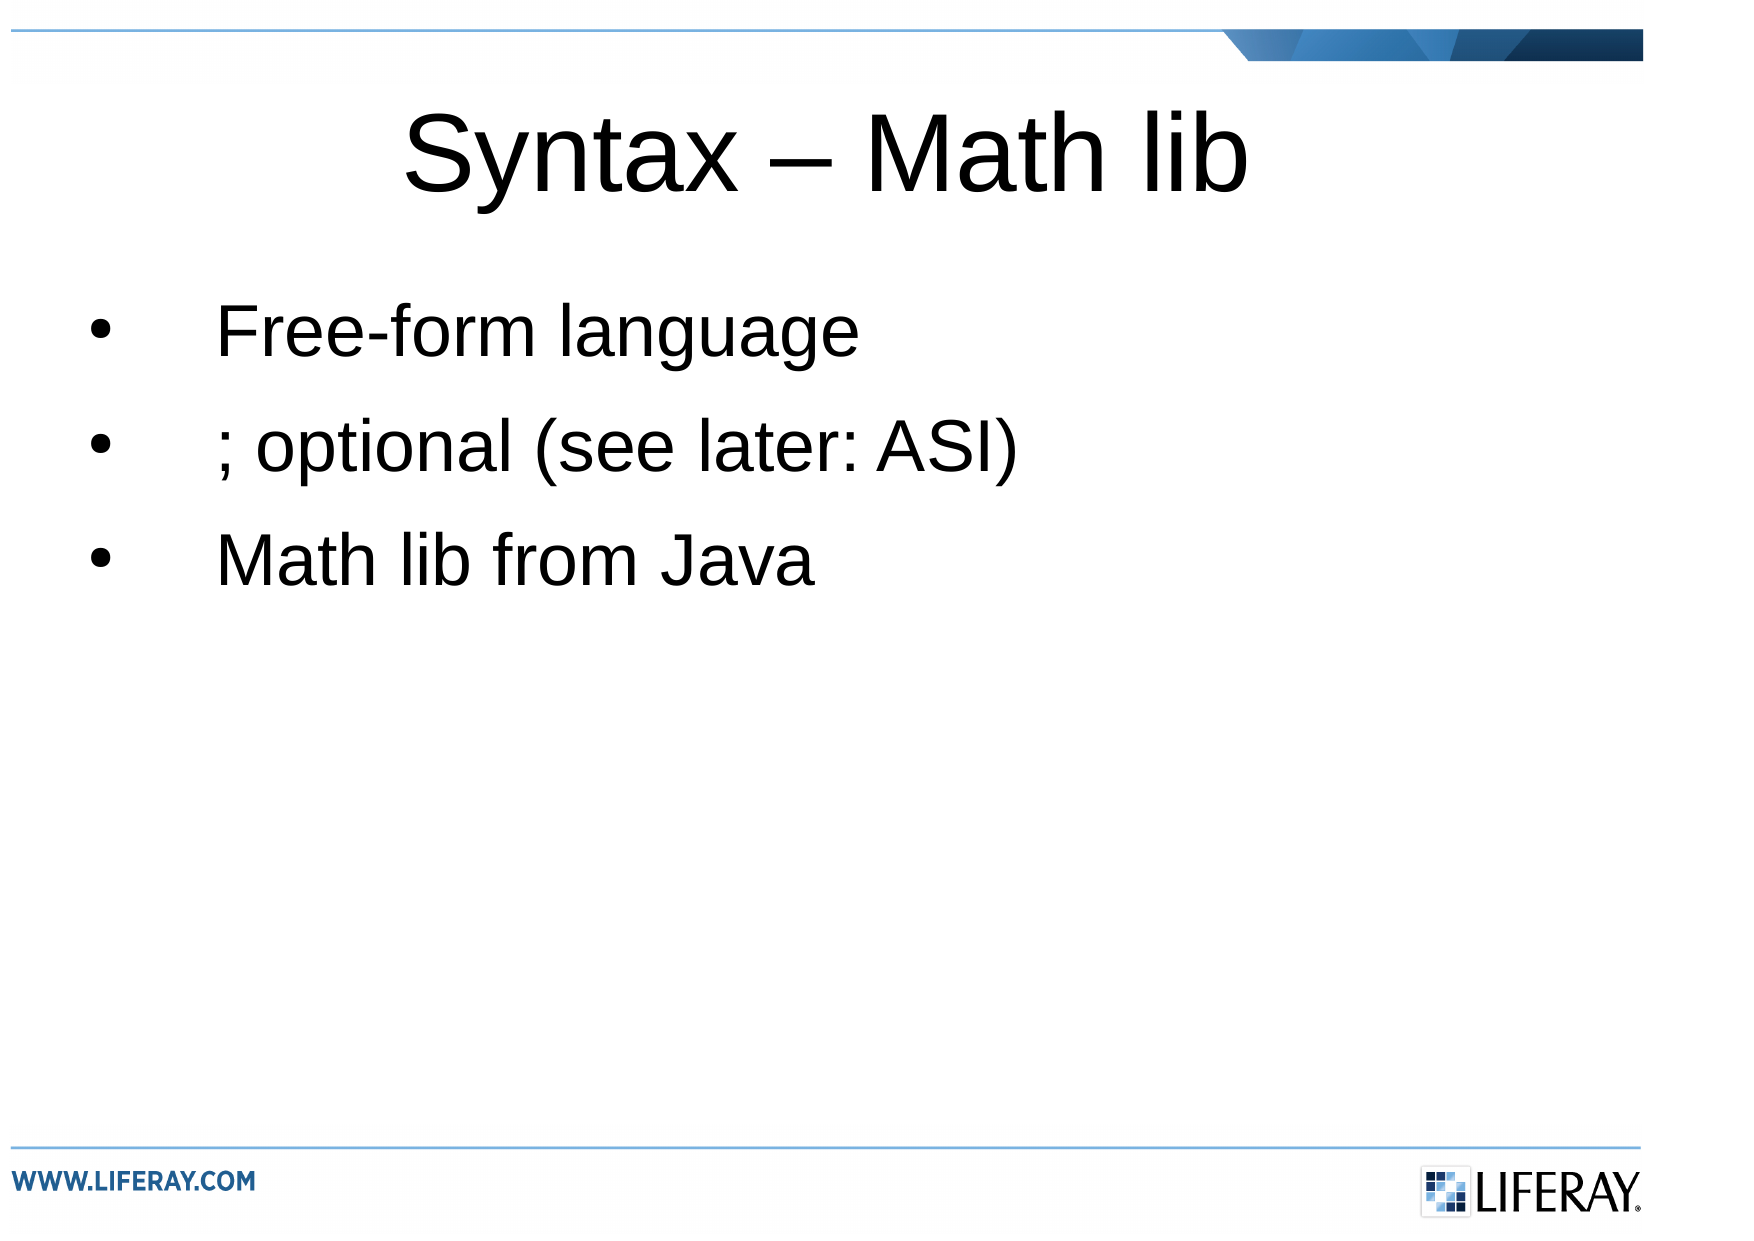

# Syntax – Math lib
Free-form language
; optional (see later: ASI)
Math lib from Java